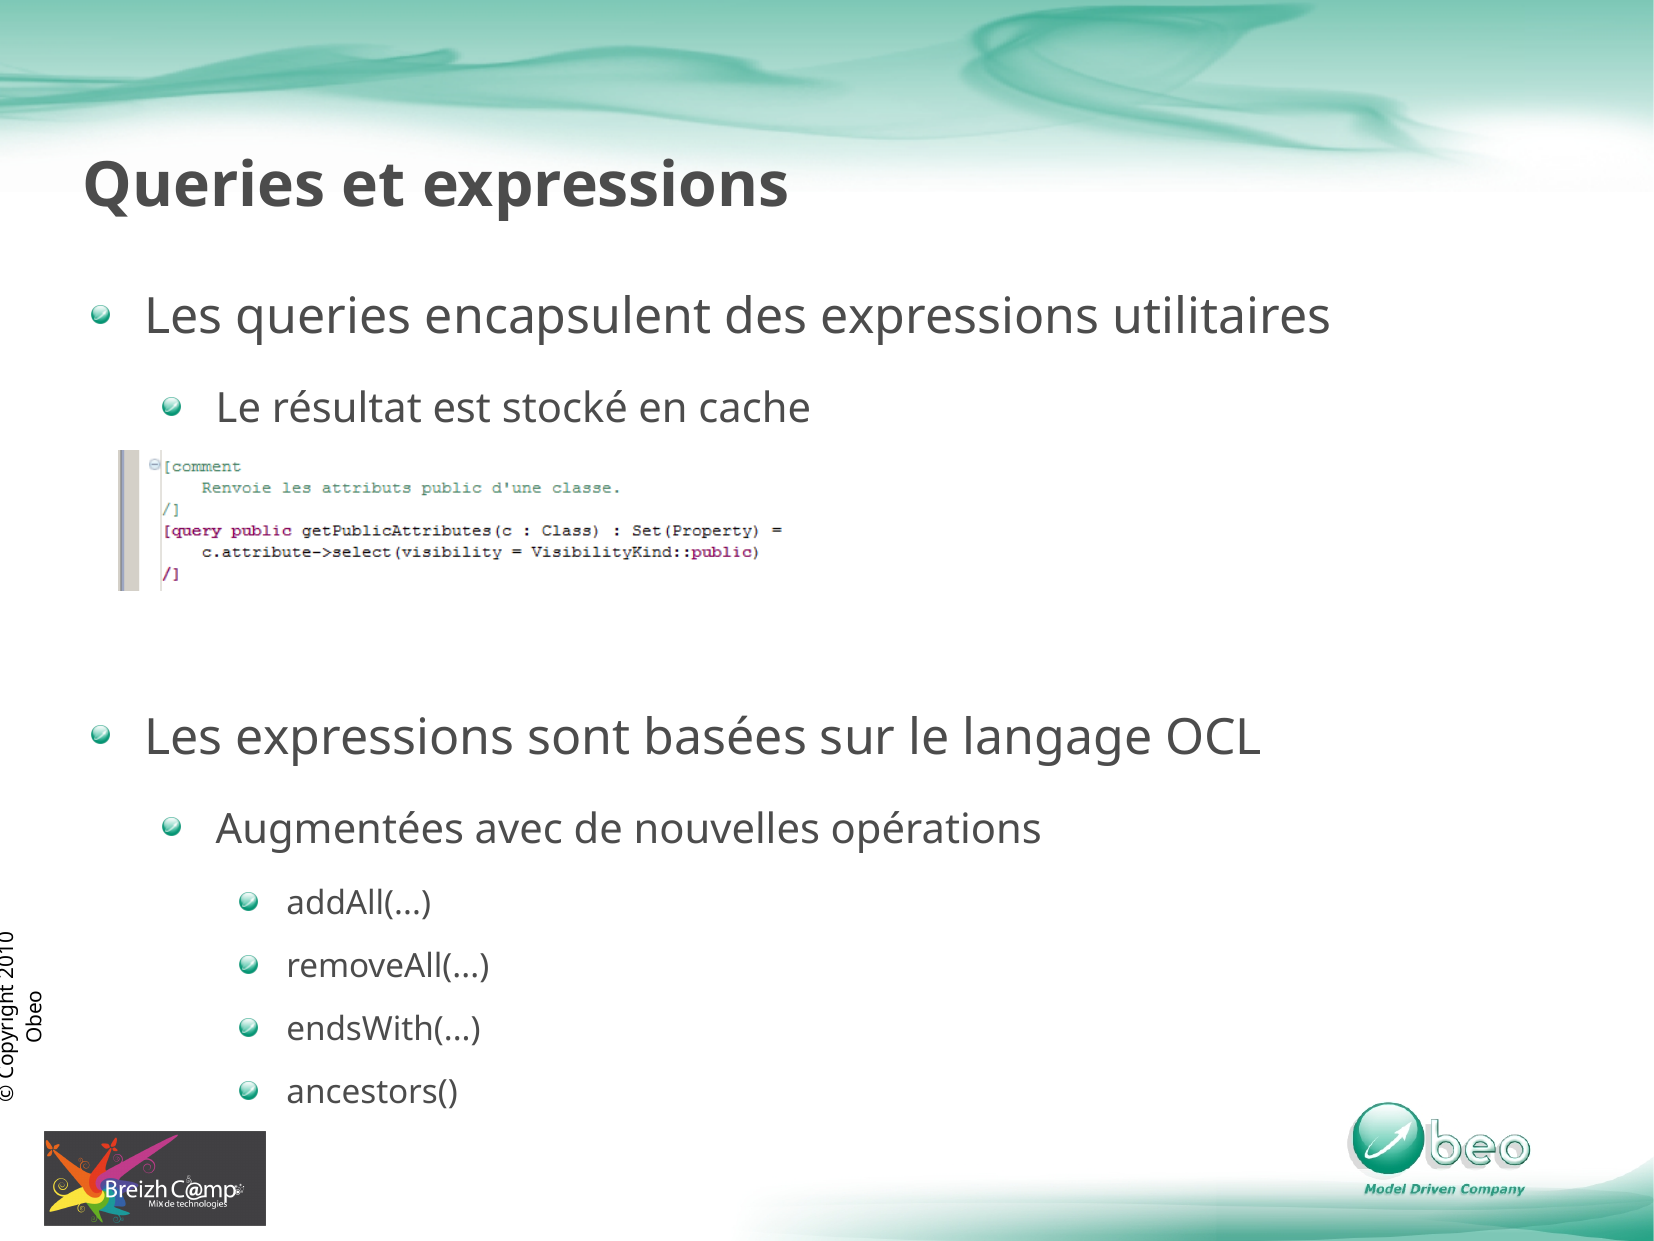

# Queries et expressions
Les queries encapsulent des expressions utilitaires
Le résultat est stocké en cache
Les expressions sont basées sur le langage OCL
Augmentées avec de nouvelles opérations
addAll(...)
removeAll(...)
endsWith(...)
ancestors()
12